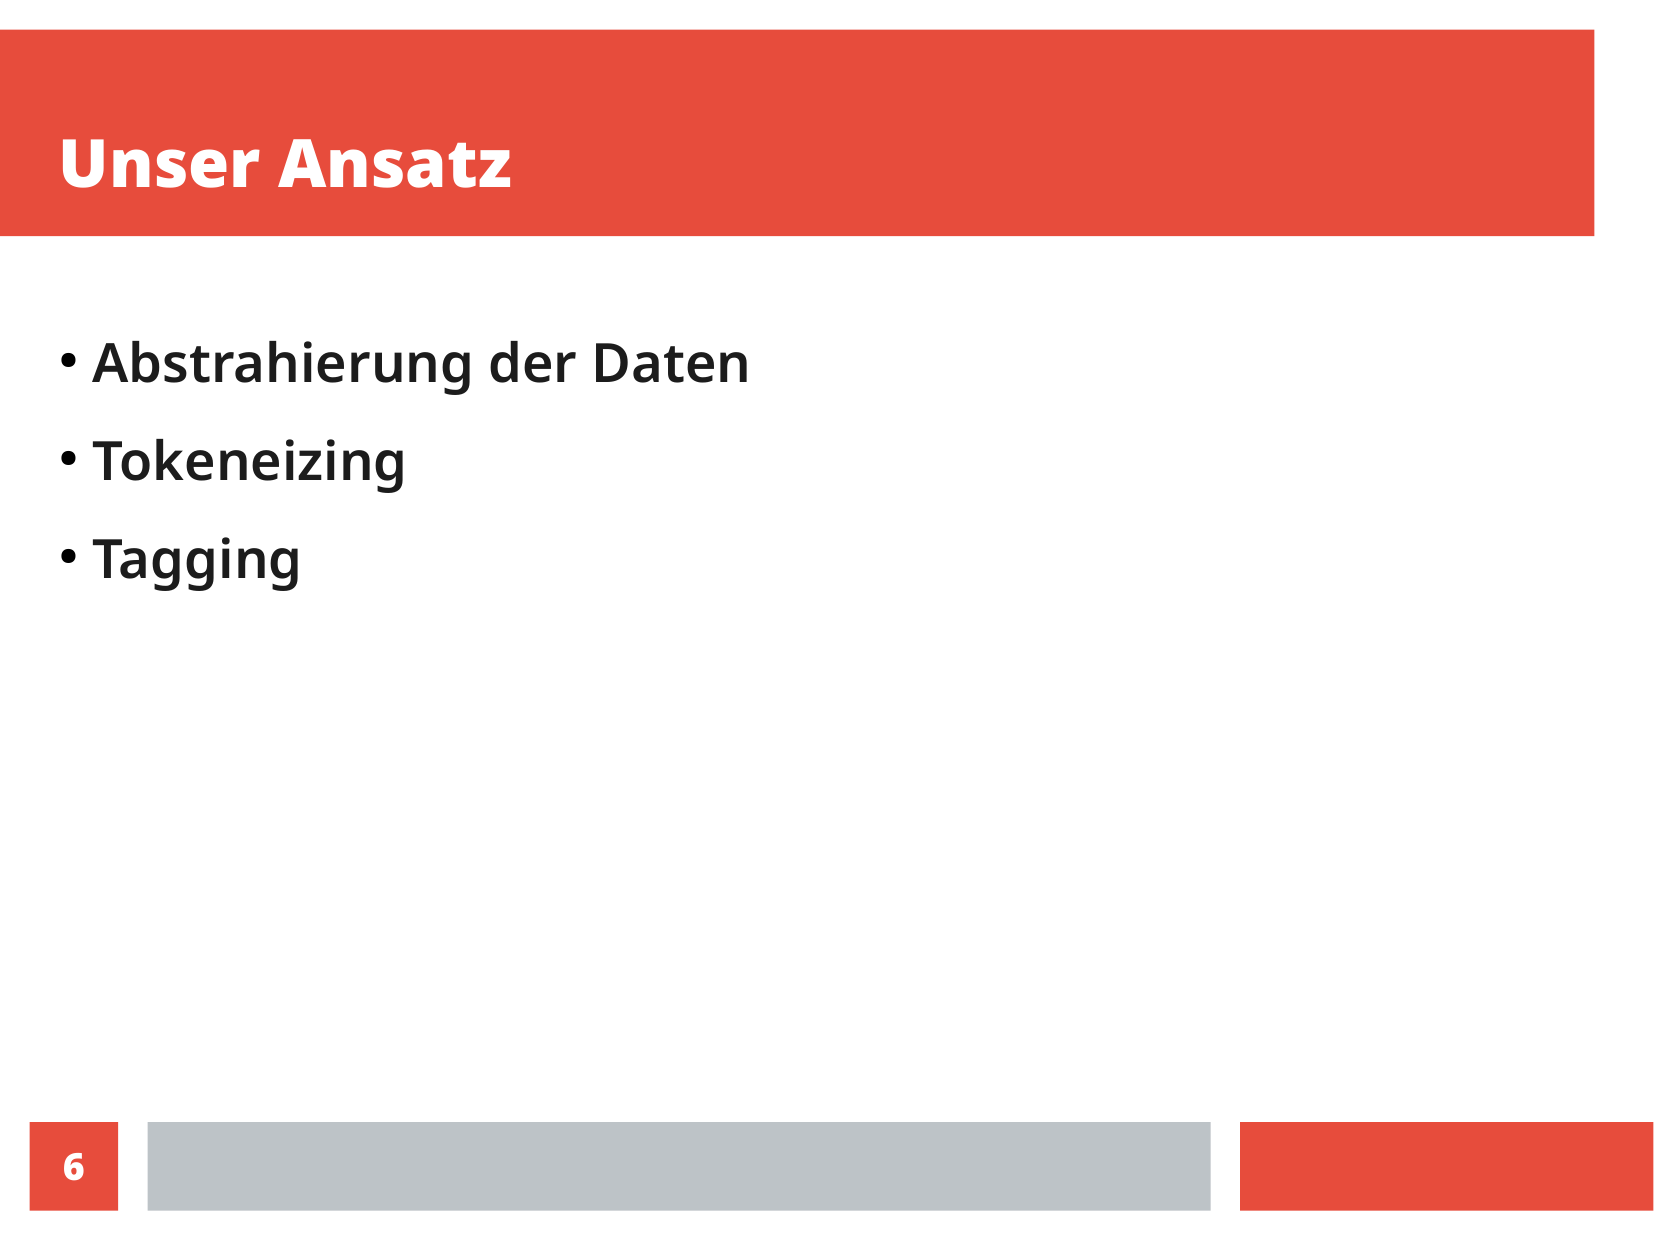

# Unser Ansatz
 Abstrahierung der Daten
 Tokeneizing
 Tagging
6